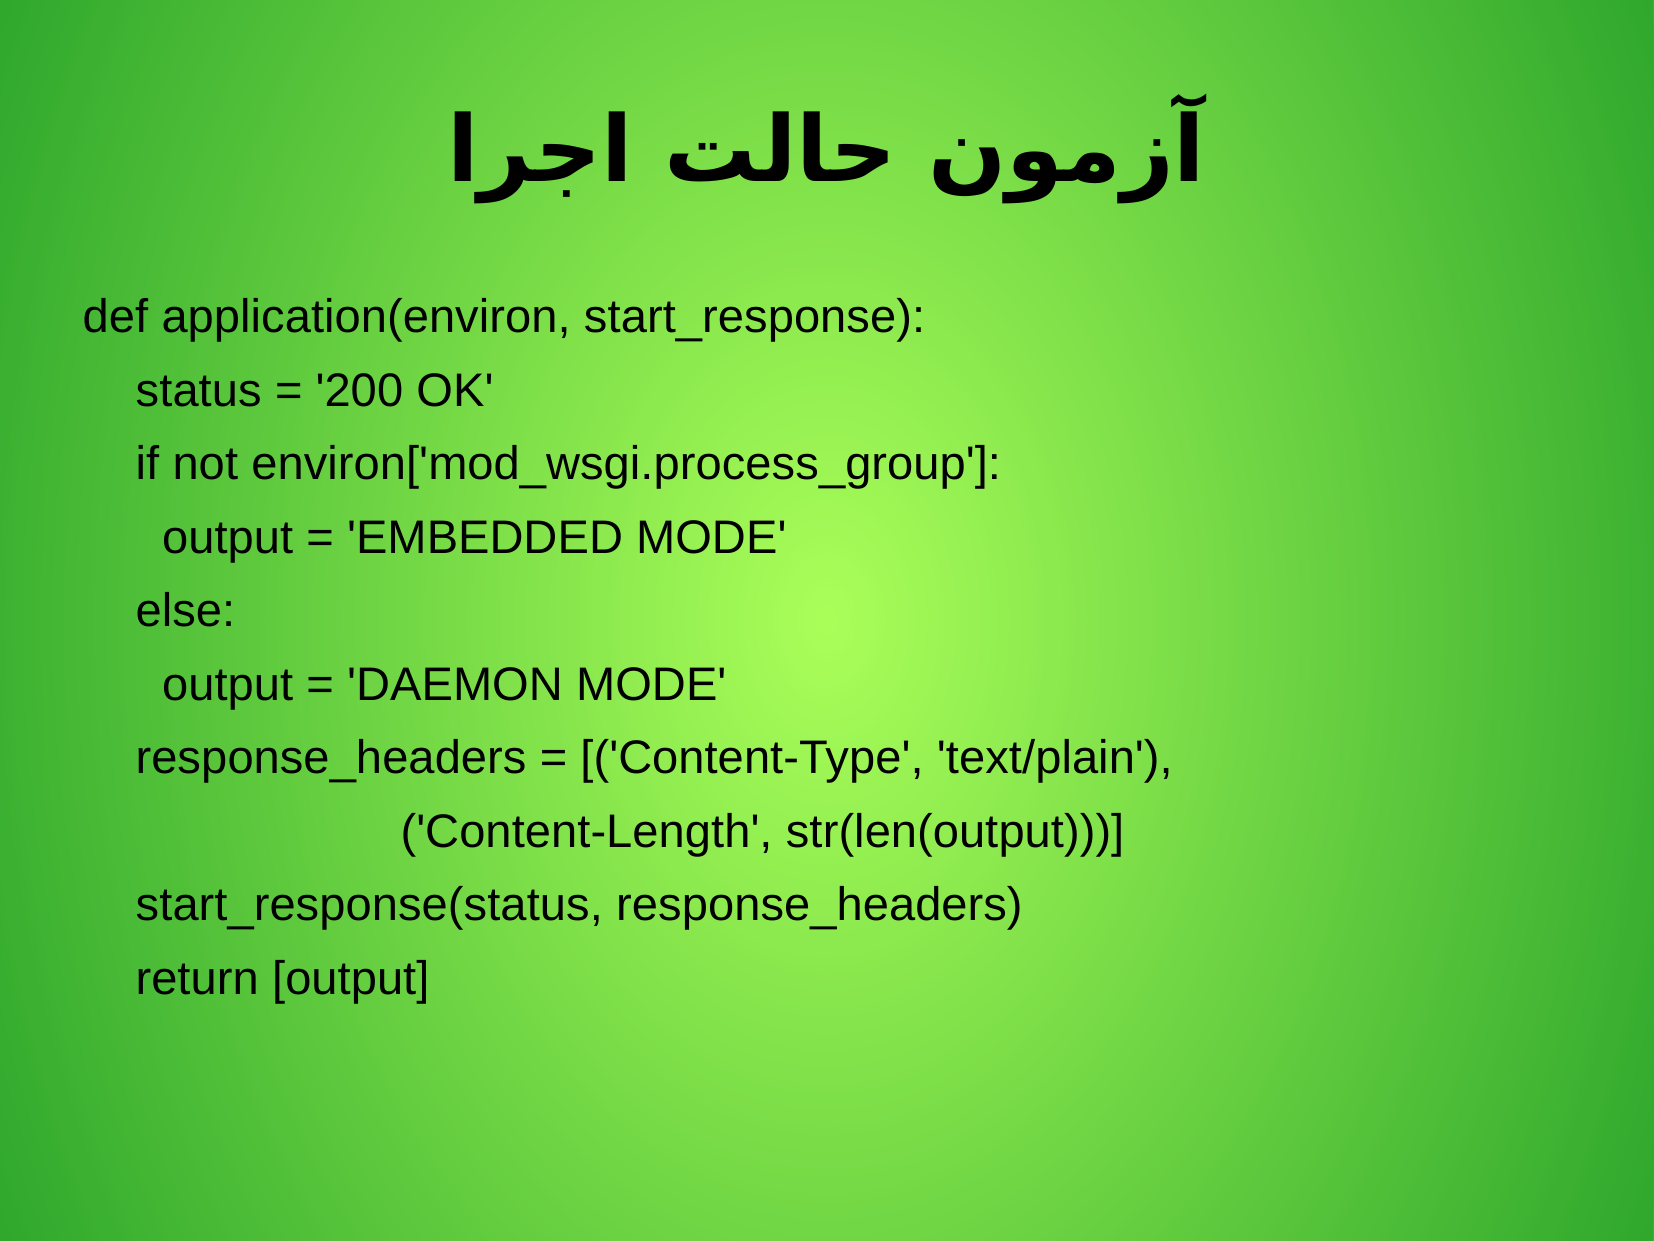

# آزمون حالت اجرا
def application(environ, start_response):
 status = '200 OK'
 if not environ['mod_wsgi.process_group']:
 output = 'EMBEDDED MODE'
 else:
 output = 'DAEMON MODE'
 response_headers = [('Content-Type', 'text/plain'),
 ('Content-Length', str(len(output)))]
 start_response(status, response_headers)
 return [output]